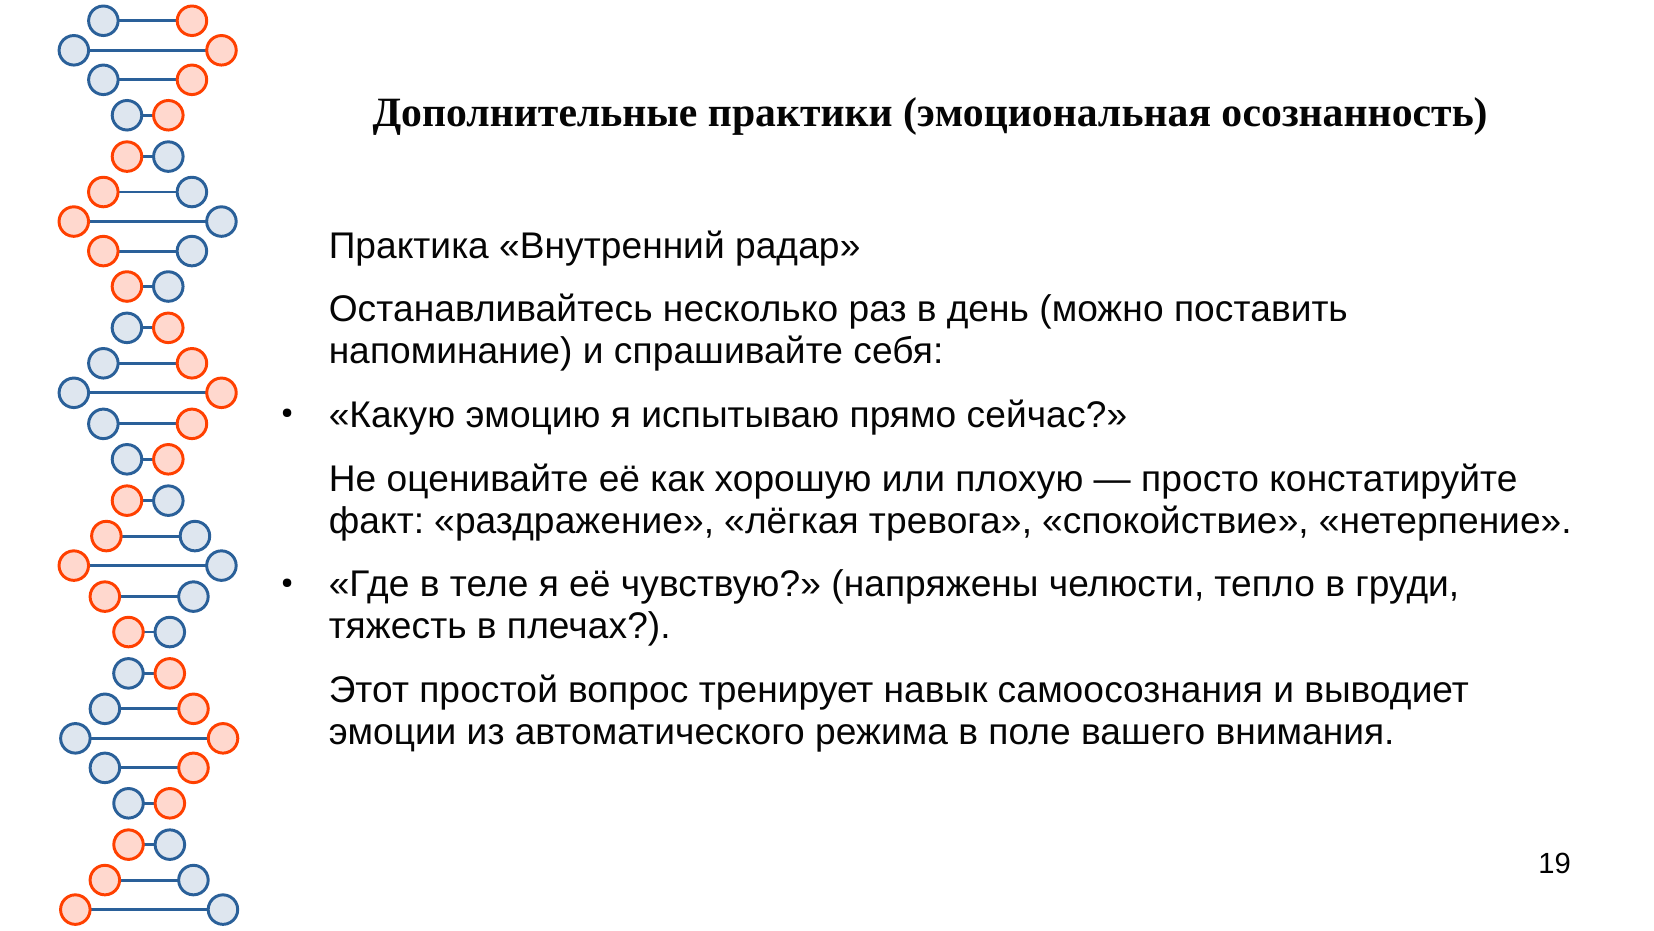

# Дополнительные практики (эмоциональная осознанность)
Практика «Внутренний радар»
Останавливайтесь несколько раз в день (можно поставить напоминание) и спрашивайте себя:
«Какую эмоцию я испытываю прямо сейчас?»
Не оценивайте её как хорошую или плохую — просто констатируйте факт: «раздражение», «лёгкая тревога», «спокойствие», «нетерпение».
«Где в теле я её чувствую?» (напряжены челюсти, тепло в груди, тяжесть в плечах?).
Этот простой вопрос тренирует навык самоосознания и выводиет эмоции из автоматического режима в поле вашего внимания.
19